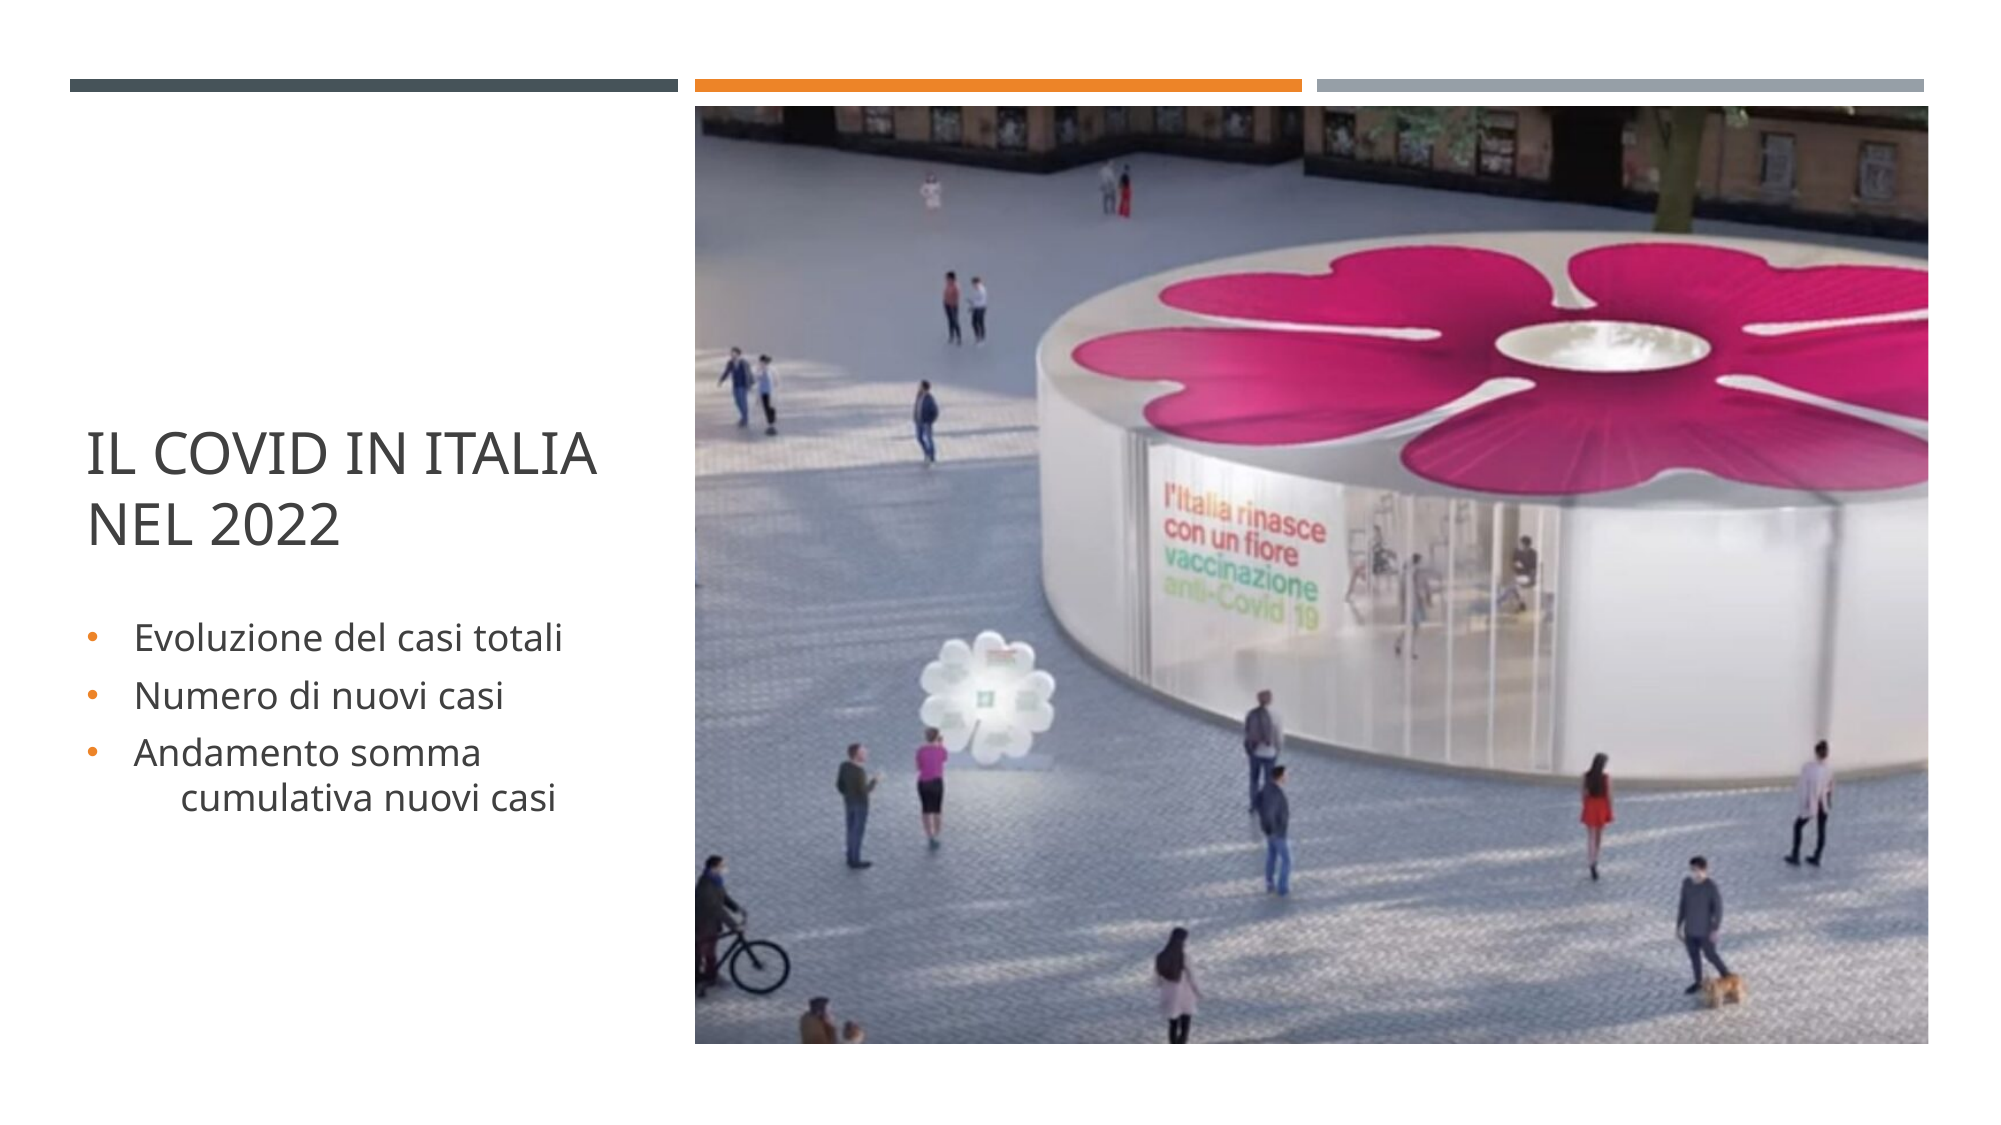

# IL COVID IN ITALIA NEL 2022
Evoluzione del casi totali
Numero di nuovi casi
Andamento somma cumulativa nuovi casi